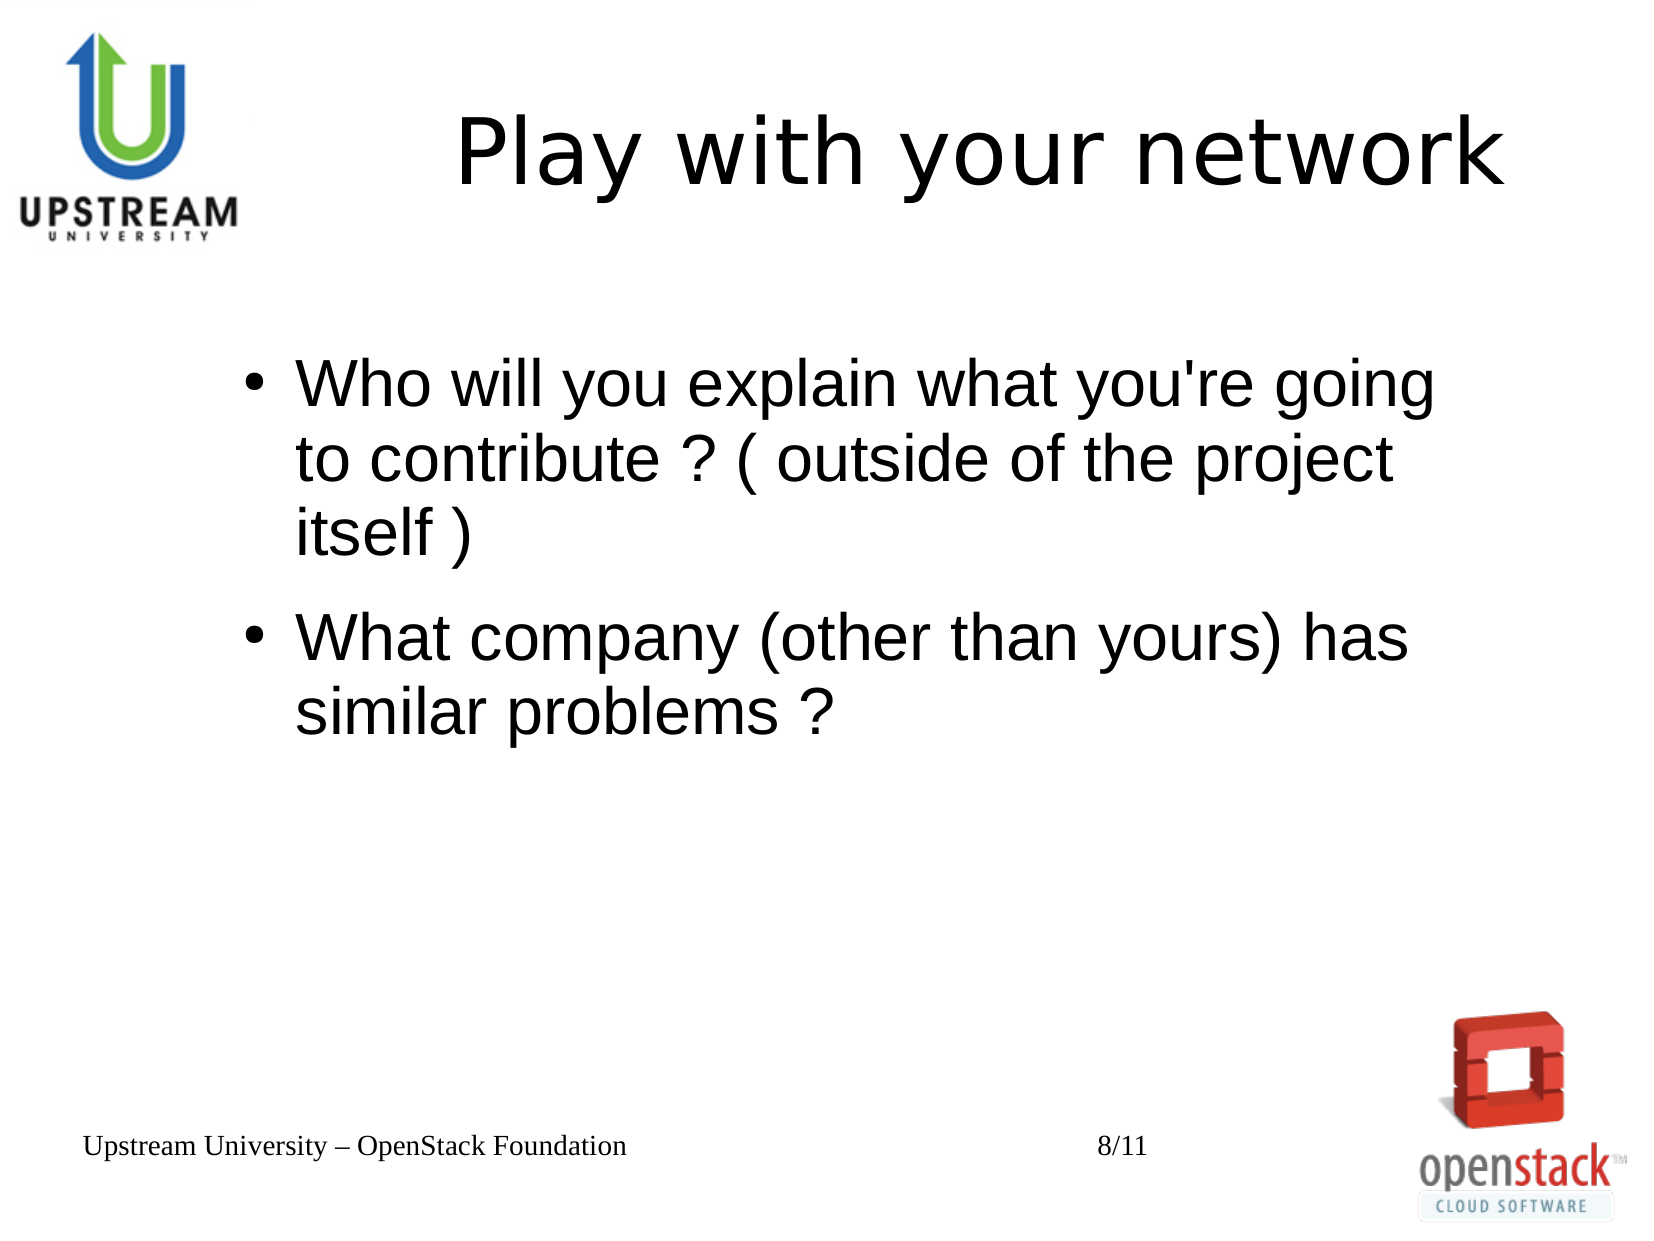

# Play with your network
Who will you explain what you're going to contribute ? ( outside of the project itself )
What company (other than yours) has similar problems ?